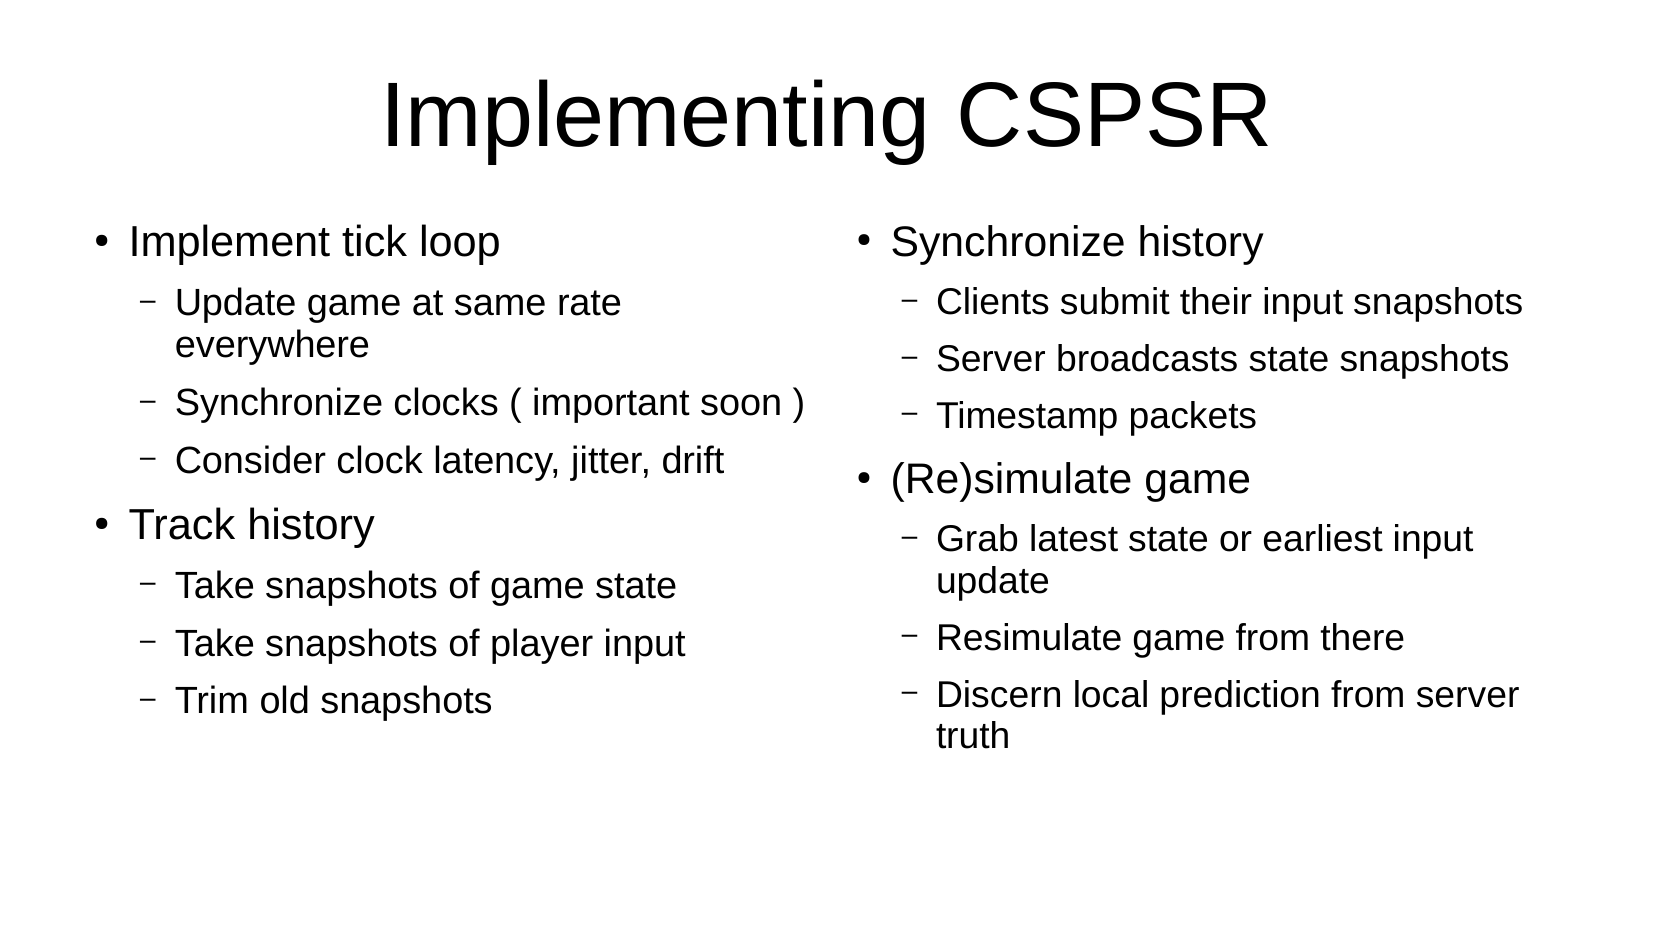

# Implementing CSPSR
Implement tick loop
Update game at same rate everywhere
Synchronize clocks ( important soon )
Consider clock latency, jitter, drift
Track history
Take snapshots of game state
Take snapshots of player input
Trim old snapshots
Synchronize history
Clients submit their input snapshots
Server broadcasts state snapshots
Timestamp packets
(Re)simulate game
Grab latest state or earliest input update
Resimulate game from there
Discern local prediction from server truth